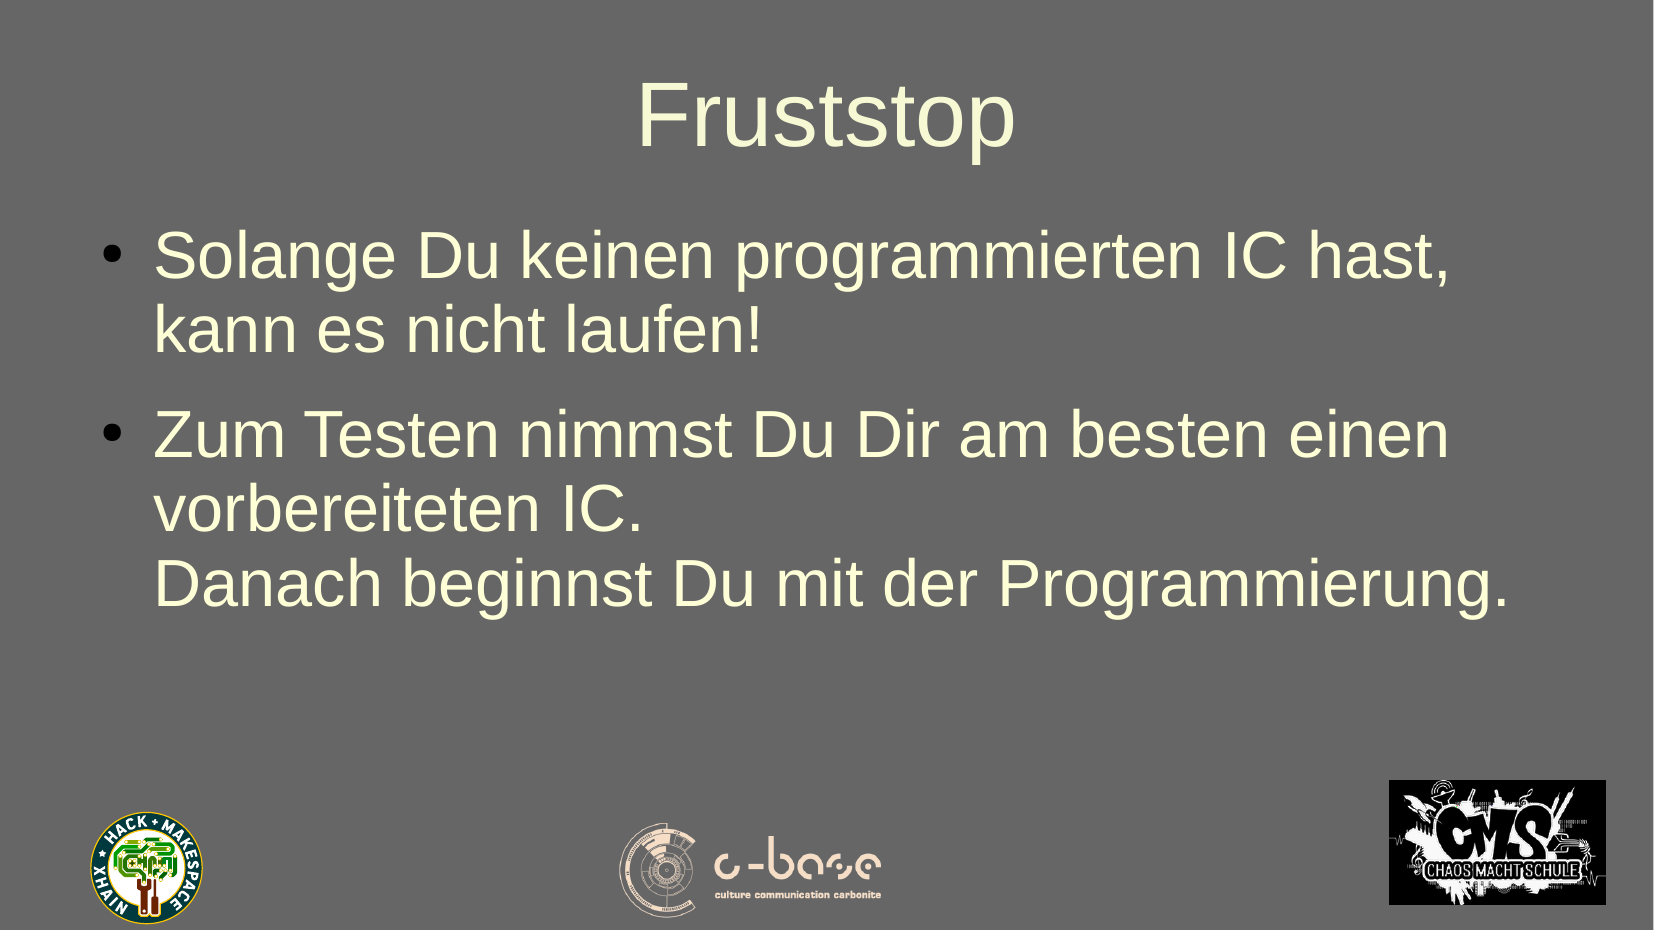

# Fruststop
Solange Du keinen programmierten IC hast,
kann es nicht laufen!
Zum Testen nimmst Du Dir am besten einen vorbereiteten IC.
Danach beginnst Du mit der Programmierung.